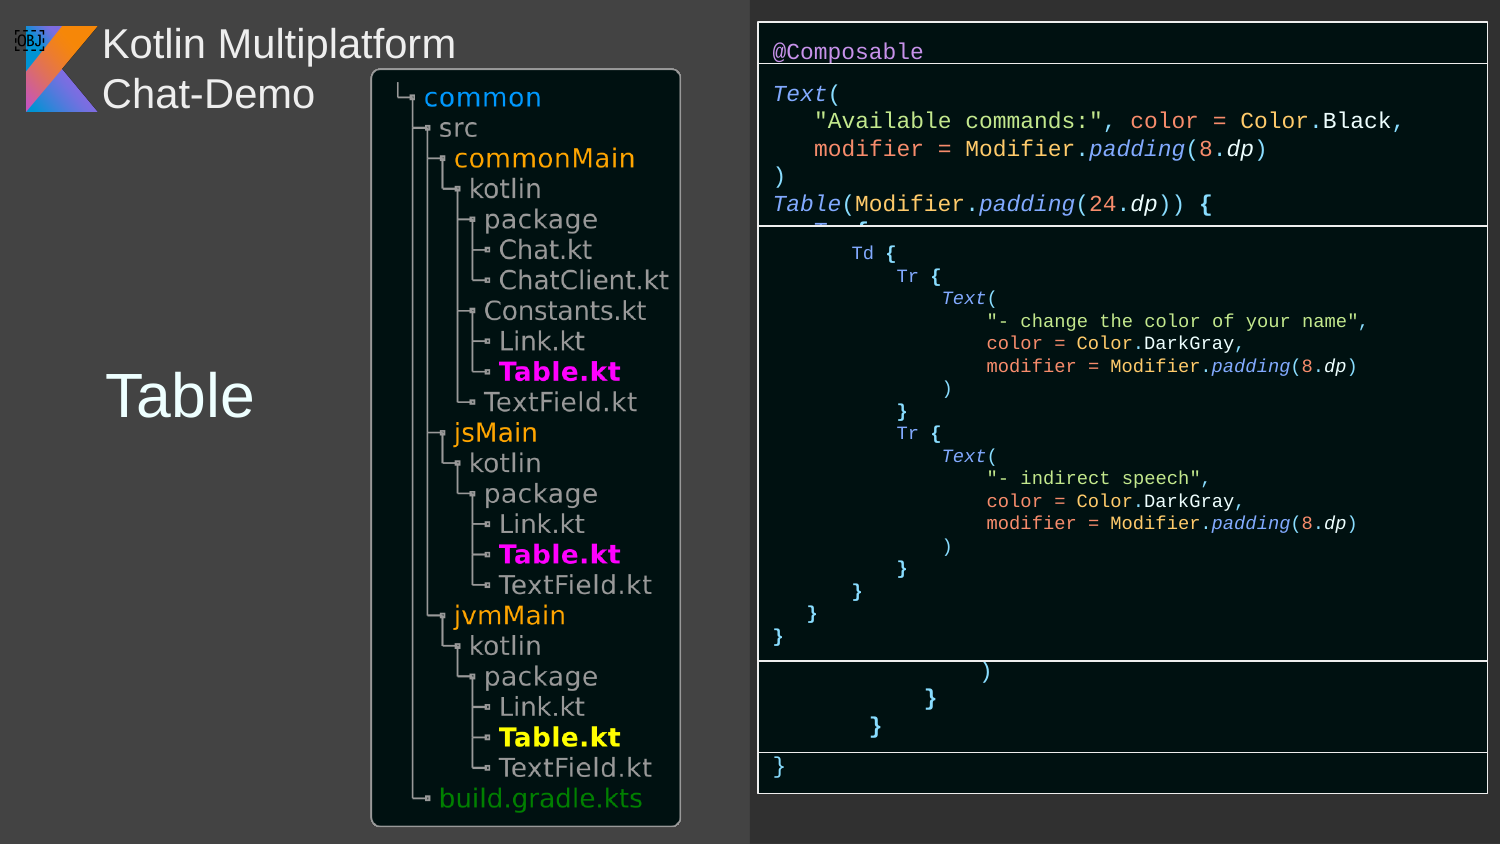

@Composable
actual fun Table(modifier: Modifier,
 block: @Composable
TableScope.() -> Unit) {
 org.jetbrains.compose.web.dom.Table {
 Row(modifier) {
 TableScope().block()
 }
 }
}
actual class TableScope {
 @Composable
 actual fun Tr(block: @Composable
(TableScope.() -> Unit)) {
 org.jetbrains.compose.web.dom
.Tr(null) { block() }
 }
 @Composable
 actual fun Td(block: @Composable
(TableScope.() -> Unit)) {
 org.jetbrains.compose.web.dom
.Td(null) { block() }
 }
}
Text(
 "Available commands:", color = Color.Black,
 modifier = Modifier.padding(8.dp)
)
Table(Modifier.padding(24.dp)) {
 Tr {
 Td {
 Tr {
 Text(
 "/color #[RGB-HEX]",
 modifier =
Modifier.padding(8.dp),
 color = Color.Black
 )
 }
 Tr {
 Text(
 "/me …",
 modifier =
Modifier.padding(8.dp),
 color = Color.Black
 )
 }
 }
@Composable
actual fun Table(modifier: Modifier, block: @Composable TableScope.() -> Unit) {
 TableScope().block()
}
actual class TableScope {
 @ExperimentalComposeWebWidgetsApi
 @Composable
 actual fun Tr(block: @Composable
TableScope.() -> Unit) {
 Row { block() }
 }
 @ExperimentalComposeWebWidgetsApi
 @Composable
 actual fun Td(block: @Composable
TableScope.() -> Unit) {
 Column { block() }
 }
}
 Td {
 Tr {
 Text(
 "- change the color of your name",
 color = Color.DarkGray,
 modifier = Modifier.padding(8.dp)
 )
 }
 Tr {
 Text(
 "- indirect speech",
 color = Color.DarkGray,
 modifier = Modifier.padding(8.dp)
 )
 }
 }
 }
}
@Composable
expect fun Table(modifier: Modifier,
 block: @Composable TableScope.() -> Unit)
expect class TableScope {
 @Composable
 fun Tr(block: @Composable (TableScope.() -> Unit))
 @Composable
 fun Td(block: @Composable (TableScope.() -> Unit))
}
# Table